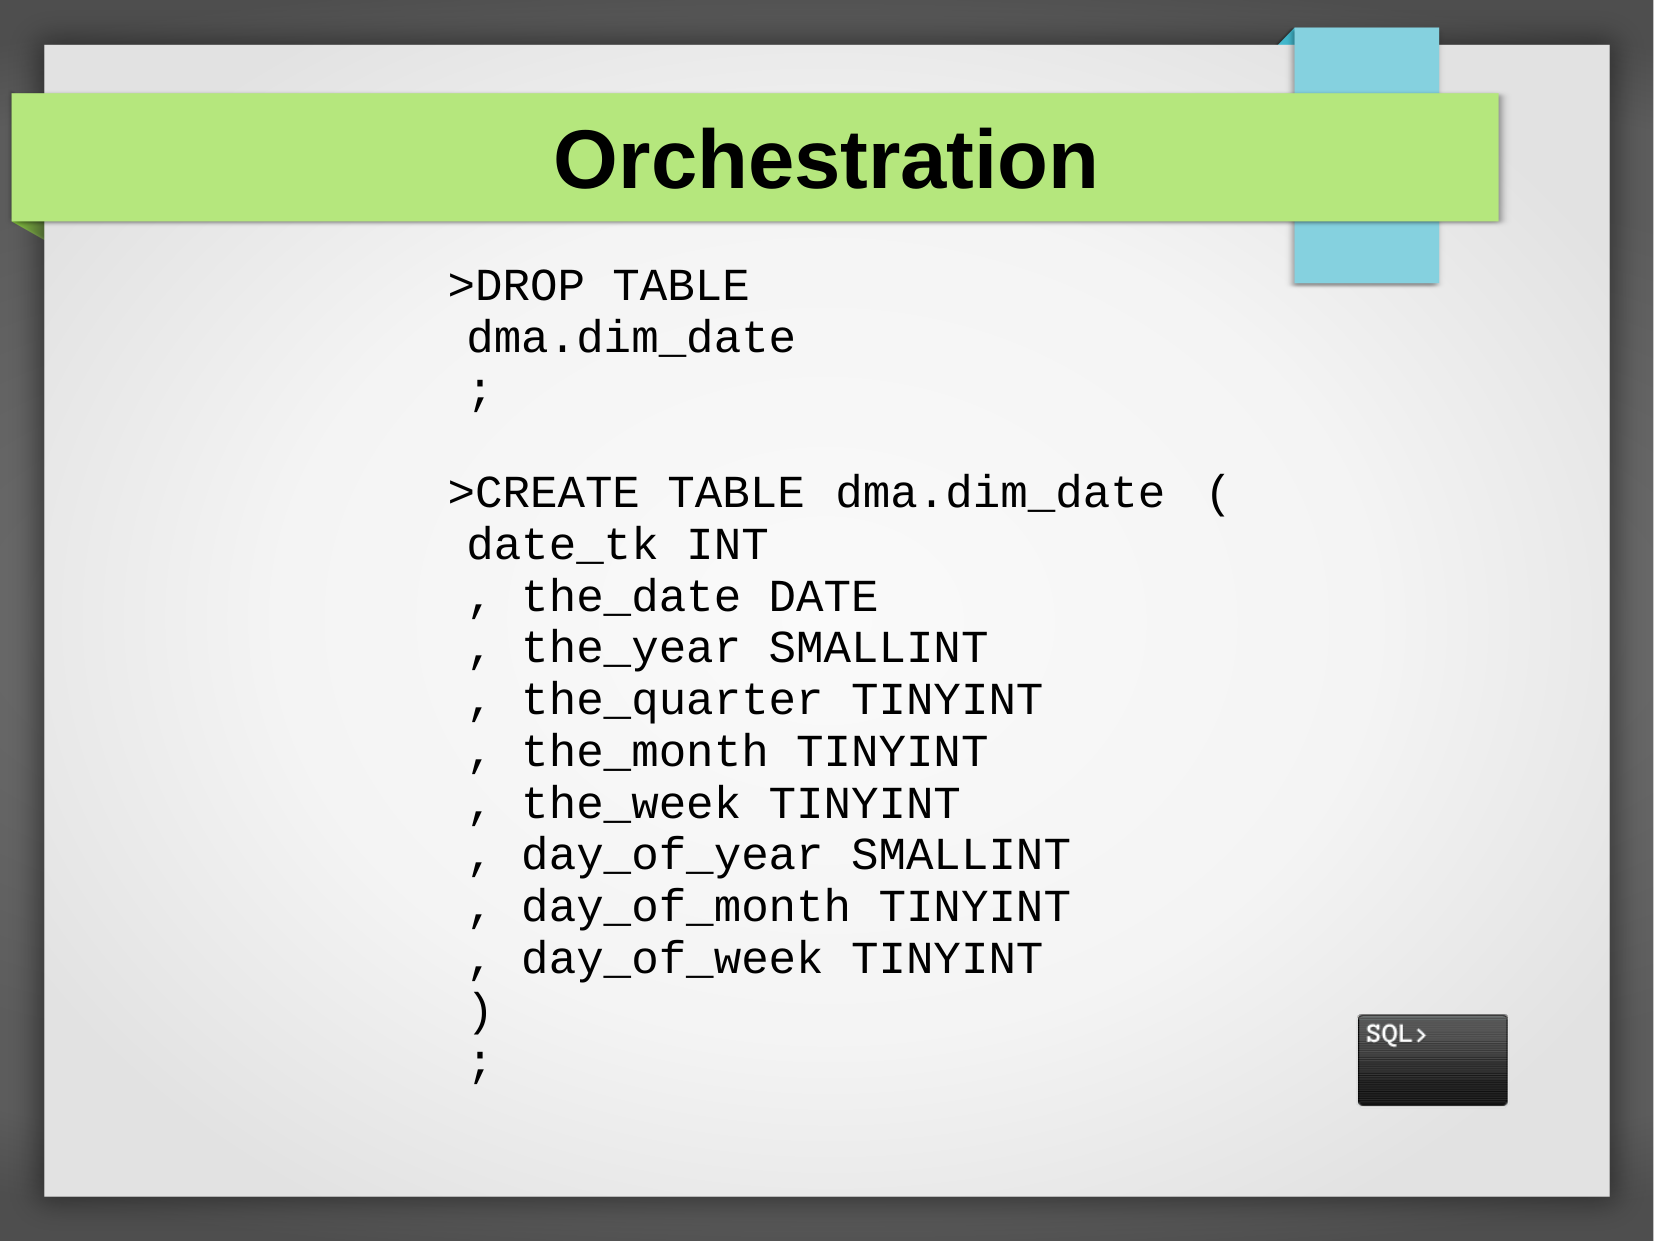

# Orchestration
 >DROP TABLE
	dma.dim_date
	;
 >CREATE TABLE 	dma.dim_date	(
	date_tk INT
	, the_date DATE
	, the_year SMALLINT
	, the_quarter TINYINT
	, the_month TINYINT
	, the_week TINYINT
	, day_of_year SMALLINT
	, day_of_month TINYINT
	, day_of_week TINYINT
	)
	;